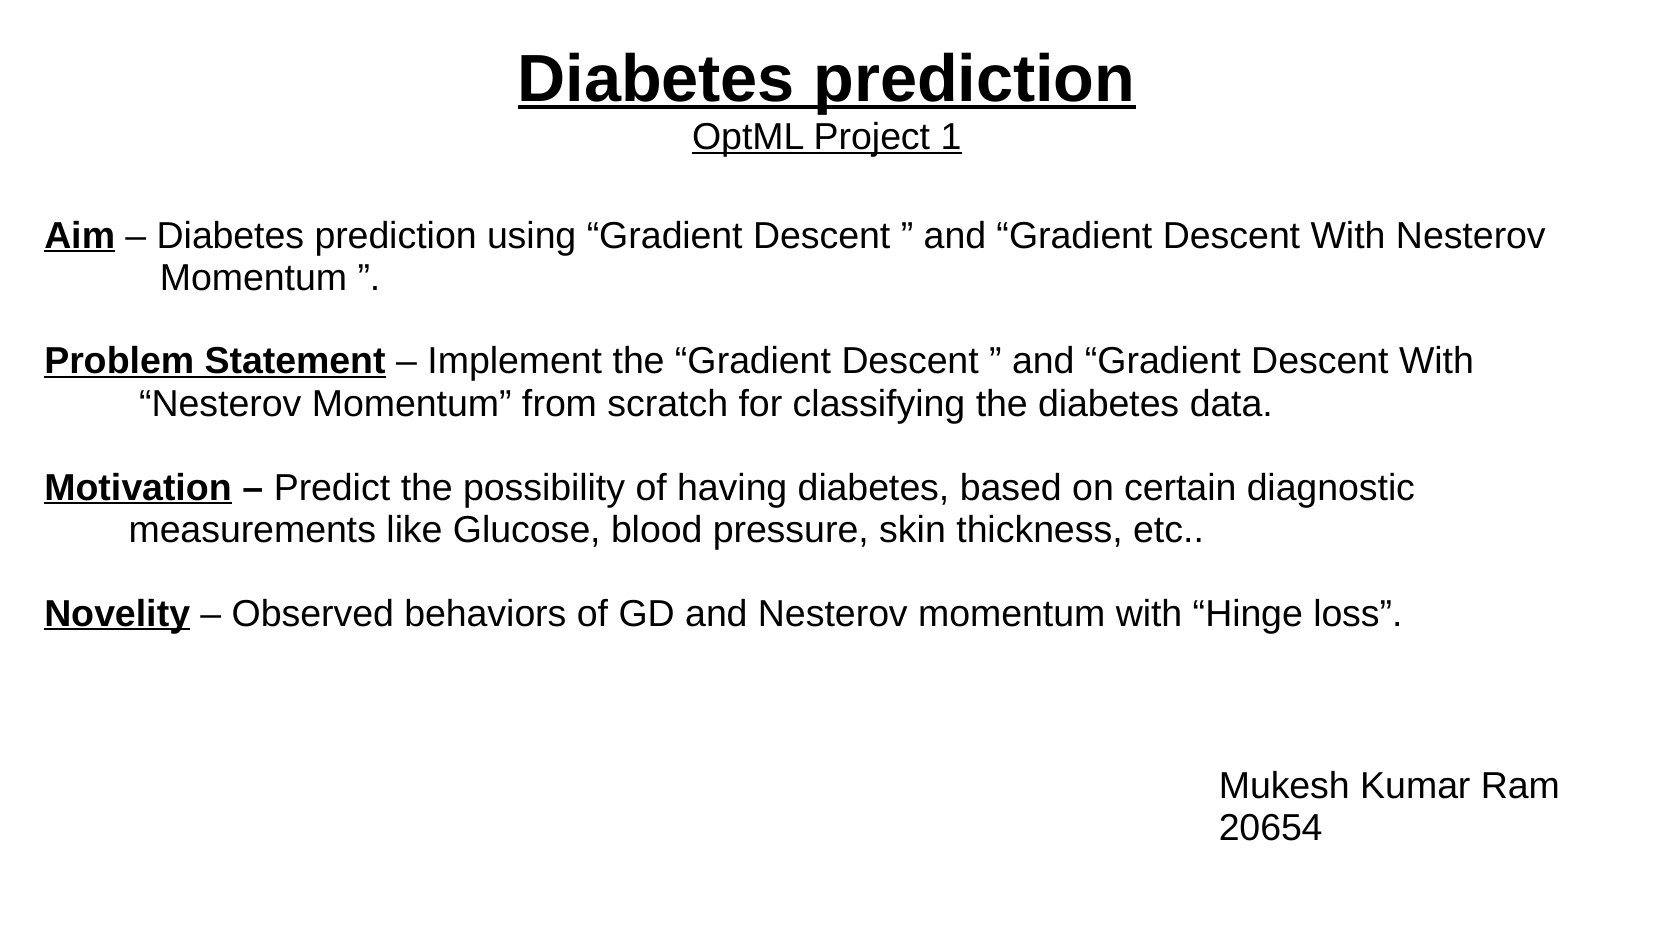

Diabetes prediction
OptML Project 1
Aim – Diabetes prediction using “Gradient Descent ” and “Gradient Descent With Nesterov 		 Momentum ”.
Problem Statement – Implement the “Gradient Descent ” and “Gradient Descent With
	 “Nesterov Momentum” from scratch for classifying the diabetes data.
Motivation – Predict the possibility of having diabetes, based on certain diagnostic
	 measurements like Glucose, blood pressure, skin thickness, etc..
Novelity – Observed behaviors of GD and Nesterov momentum with “Hinge loss”.
 Mukesh Kumar Ram
 20654